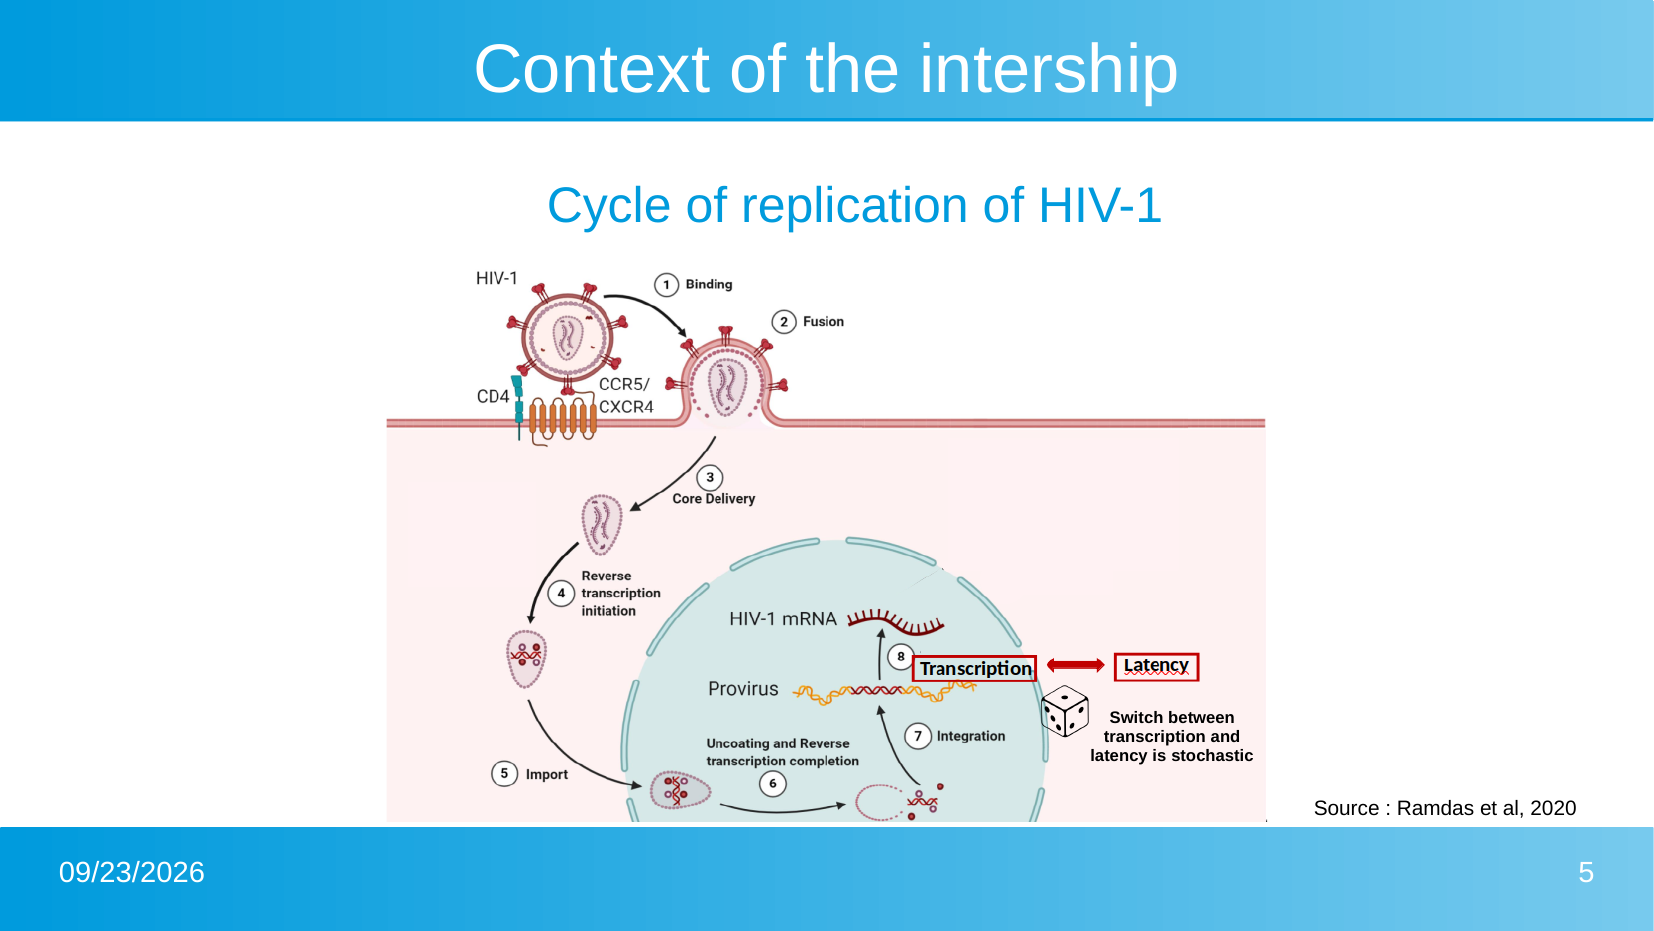

# Context of the intership
Cycle of replication of HIV-1
Switch between transcription and latency is stochastic
Source : Ramdas et al, 2020
5